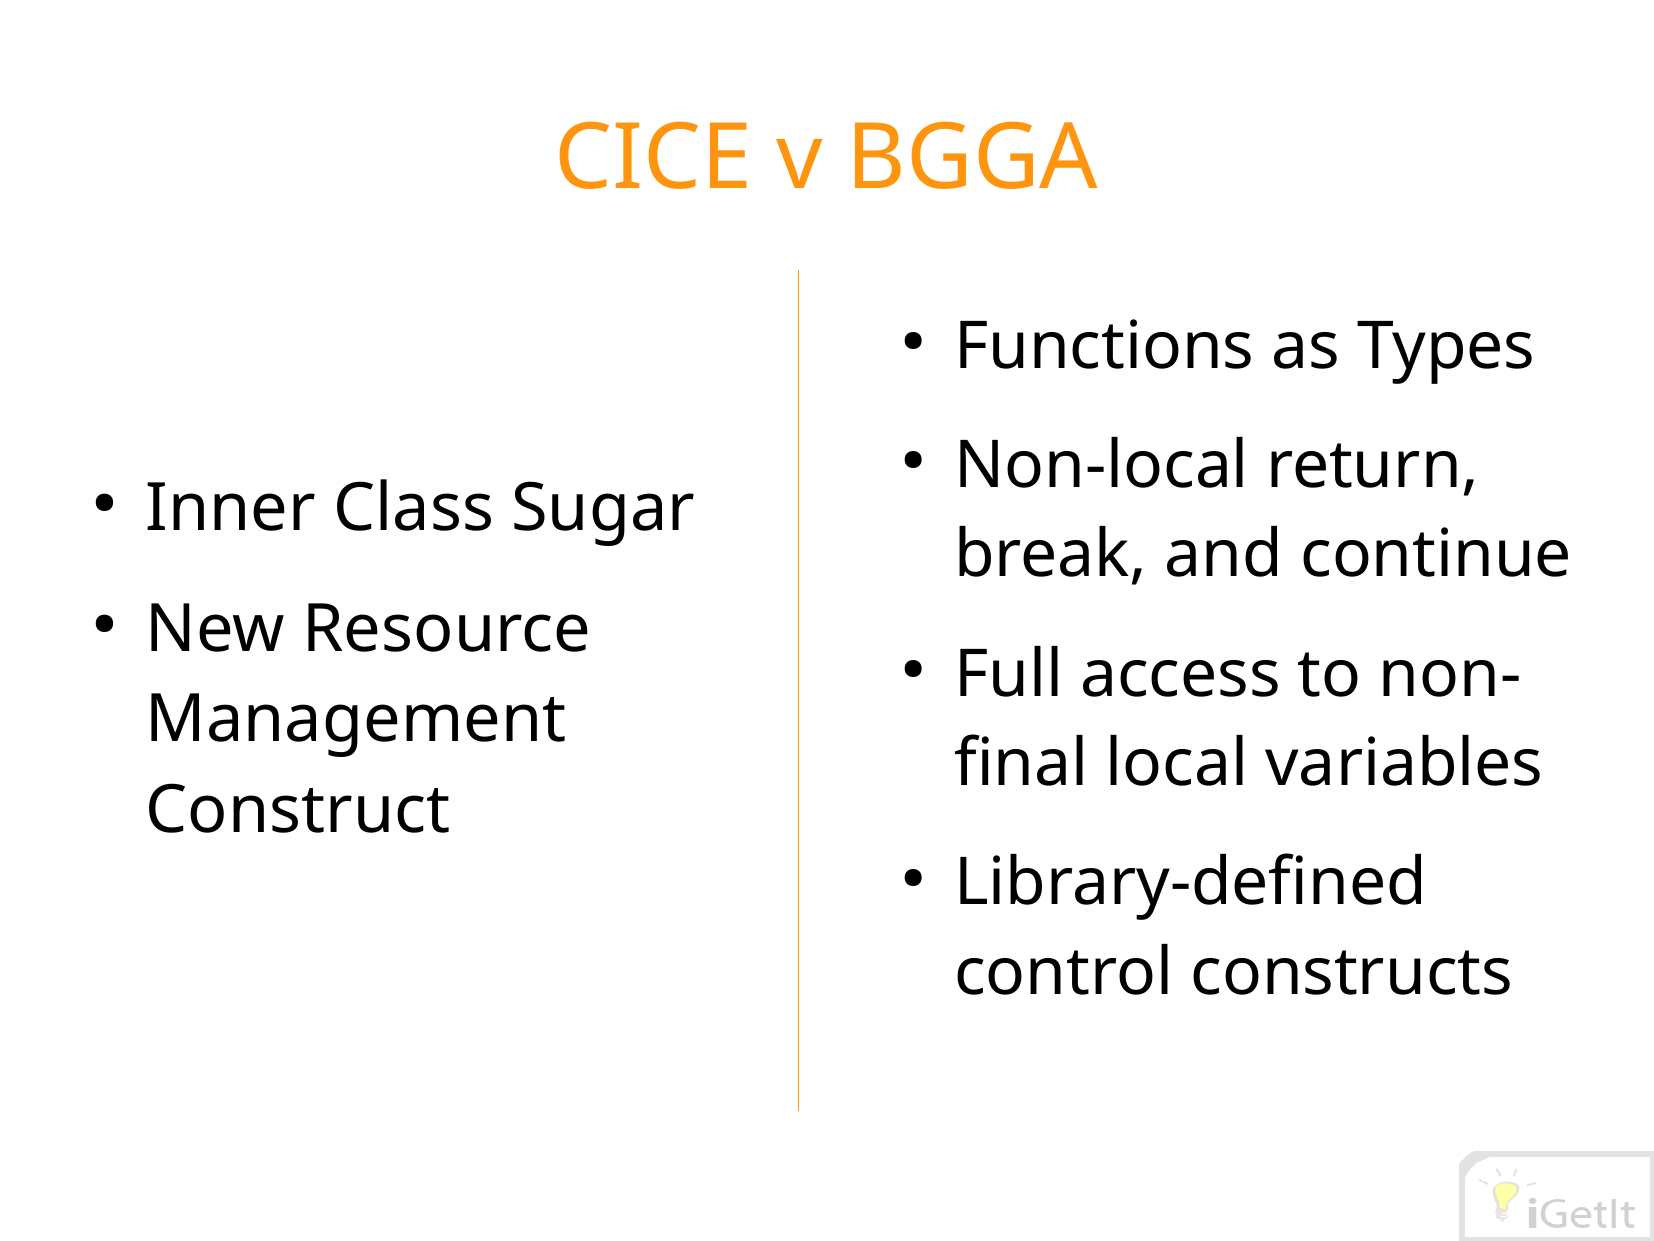

# CICE v BGGA
Functions as Types
Non-local return, break, and continue
Full access to non-final local variables
Library-defined control constructs
Inner Class Sugar
New Resource Management Construct